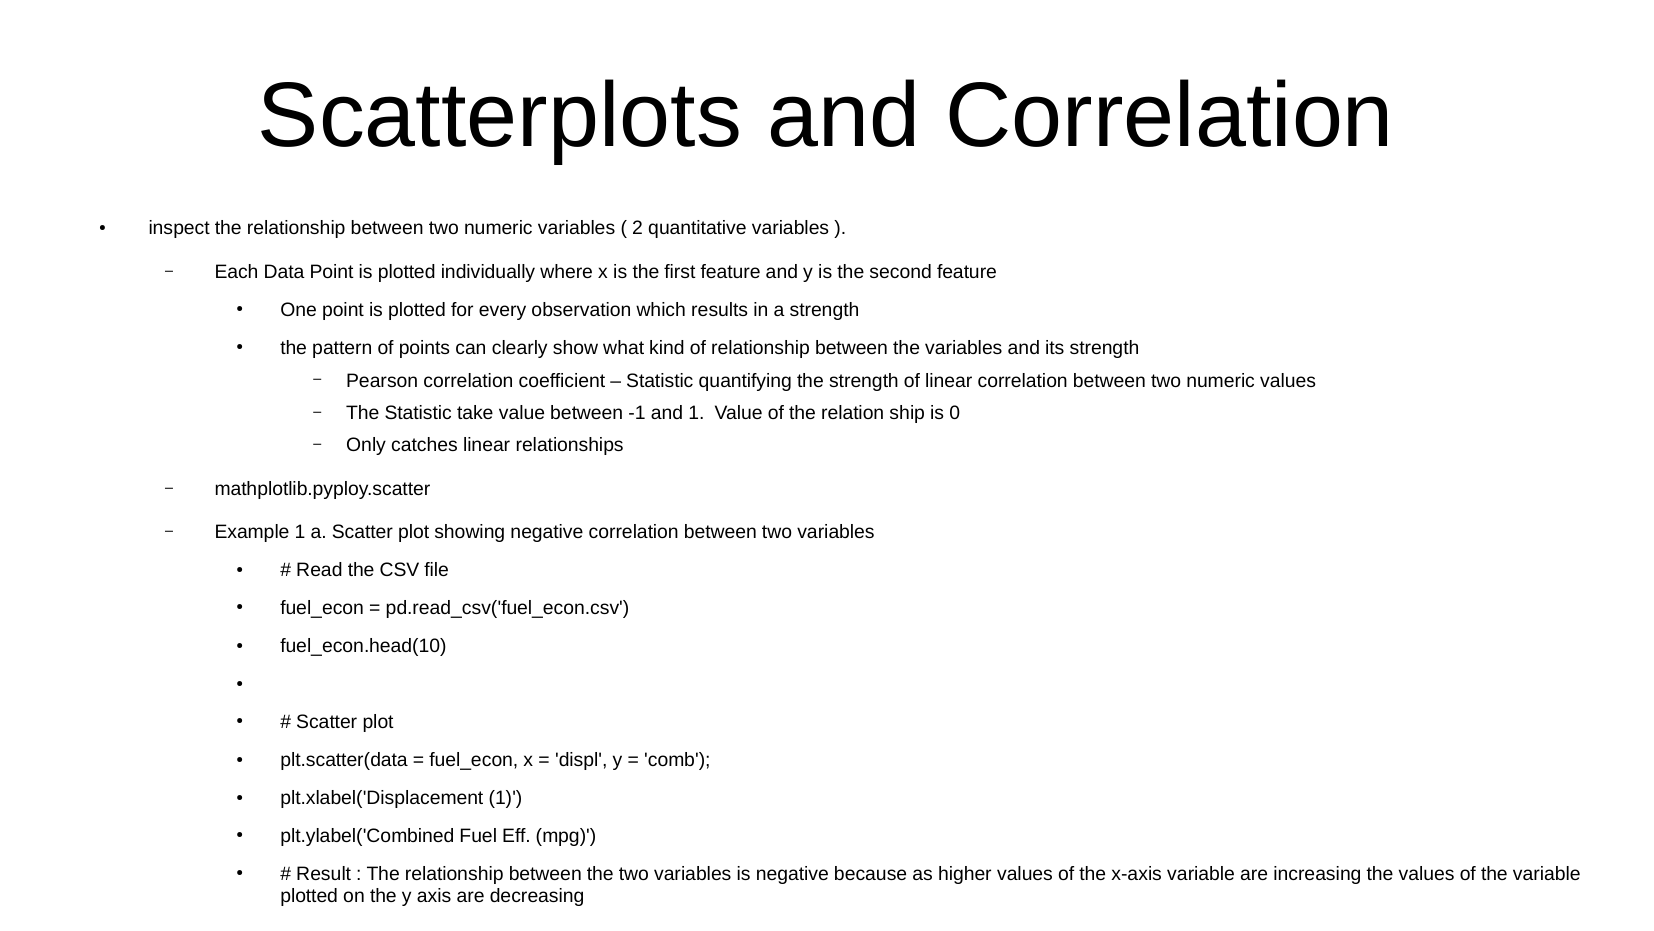

# Scatterplots and Correlation
inspect the relationship between two numeric variables ( 2 quantitative variables ).
Each Data Point is plotted individually where x is the first feature and y is the second feature
One point is plotted for every observation which results in a strength
the pattern of points can clearly show what kind of relationship between the variables and its strength
Pearson correlation coefficient – Statistic quantifying the strength of linear correlation between two numeric values
The Statistic take value between -1 and 1. Value of the relation ship is 0
Only catches linear relationships
mathplotlib.pyploy.scatter
Example 1 a. Scatter plot showing negative correlation between two variables
# Read the CSV file
fuel_econ = pd.read_csv('fuel_econ.csv')
fuel_econ.head(10)
# Scatter plot
plt.scatter(data = fuel_econ, x = 'displ', y = 'comb');
plt.xlabel('Displacement (1)')
plt.ylabel('Combined Fuel Eff. (mpg)')
# Result : The relationship between the two variables is negative because as higher values of the x-axis variable are increasing the values of the variable plotted on the y axis are decreasing